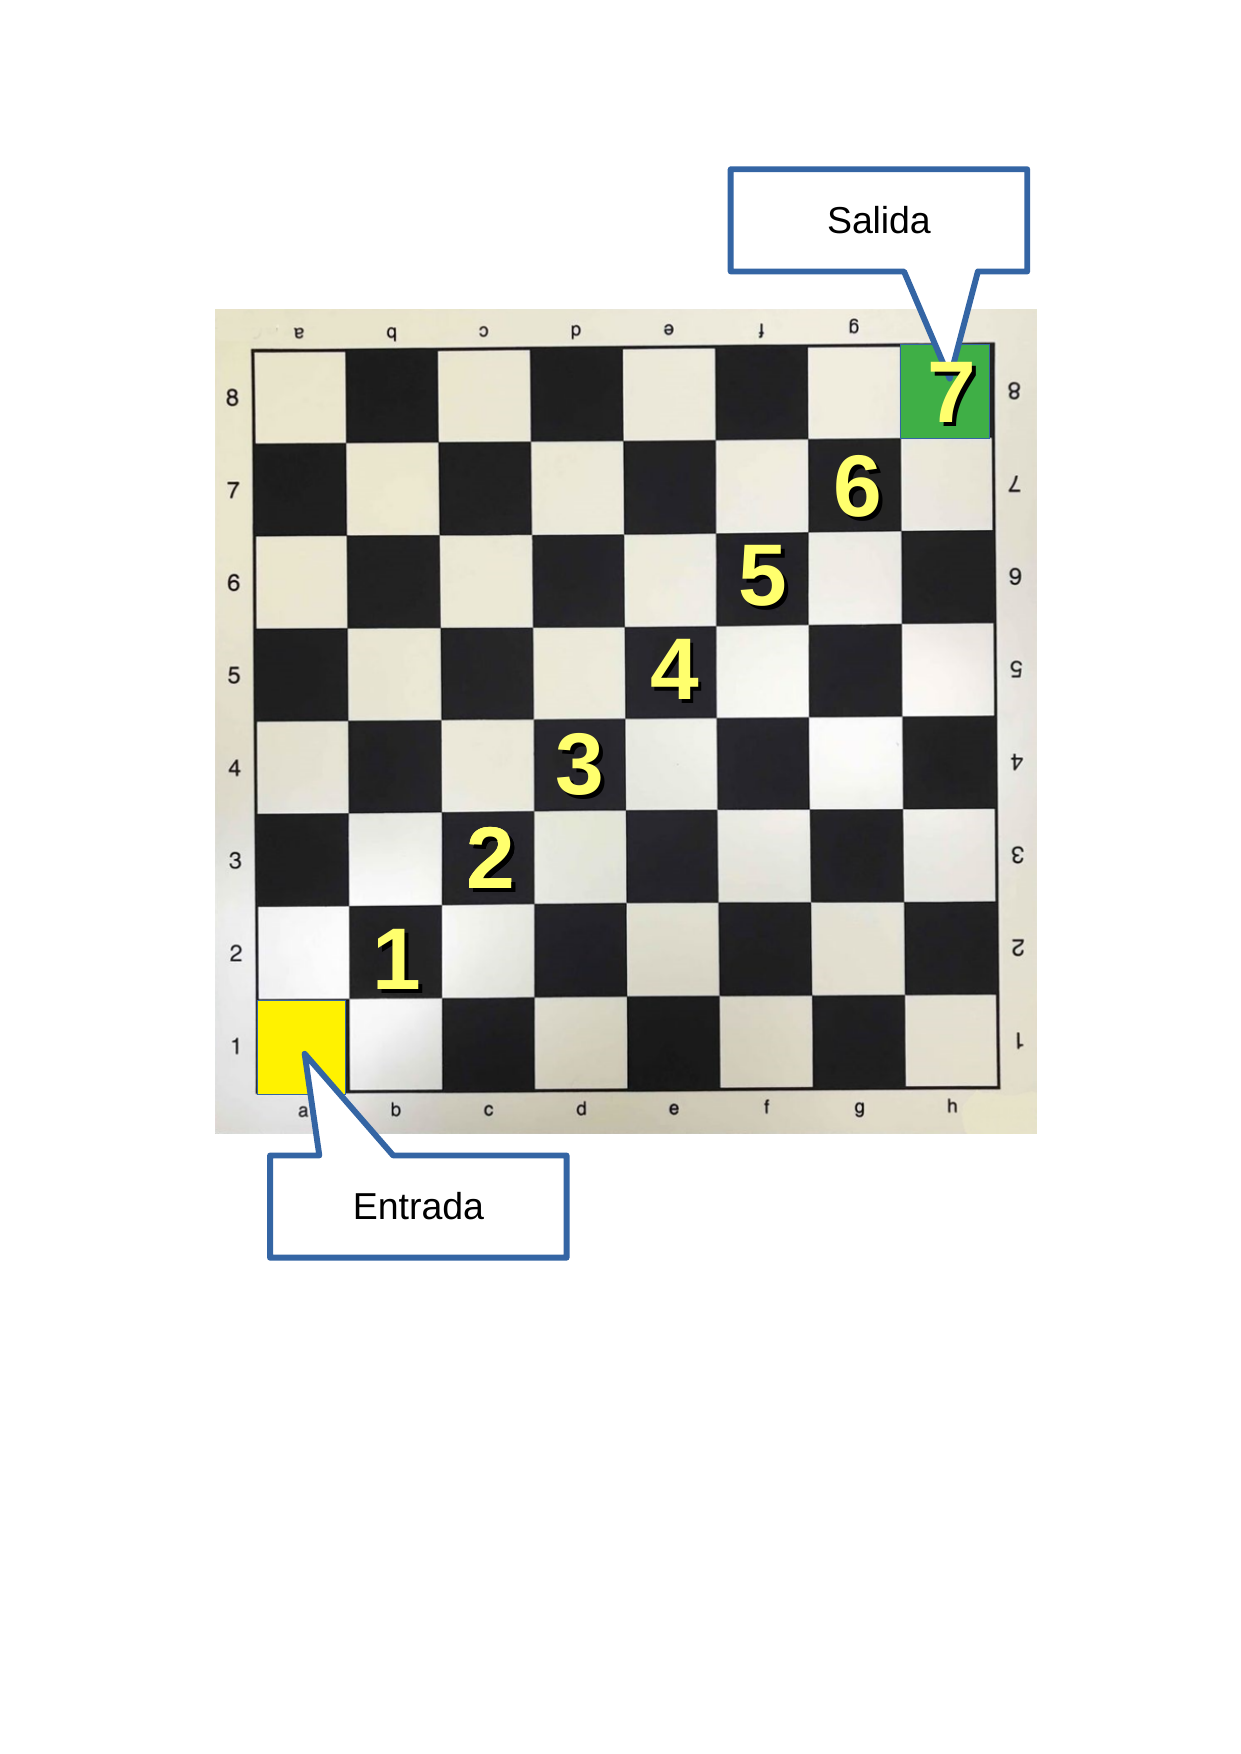

Salida
7
6
5
4
3
2
2
2
1
Entrada